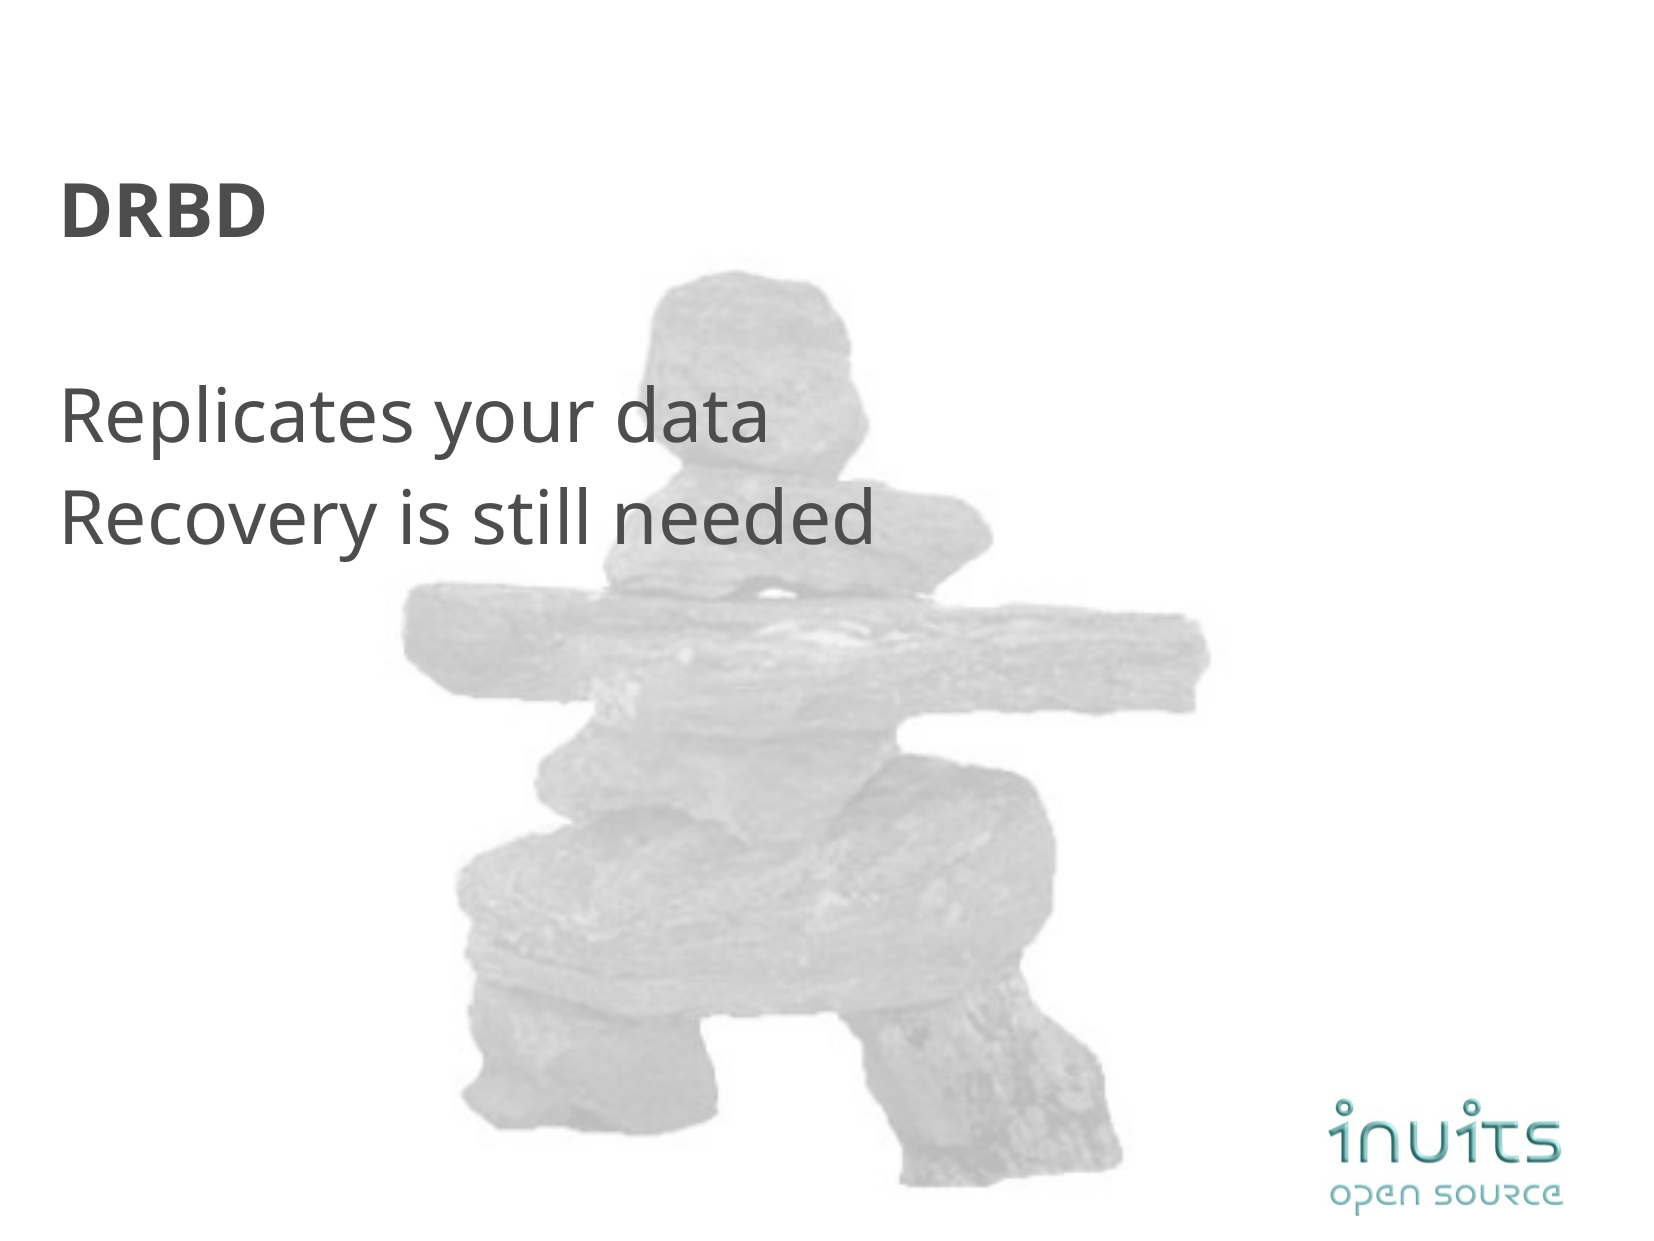

DRBD
Replicates your data
Recovery is still needed
#